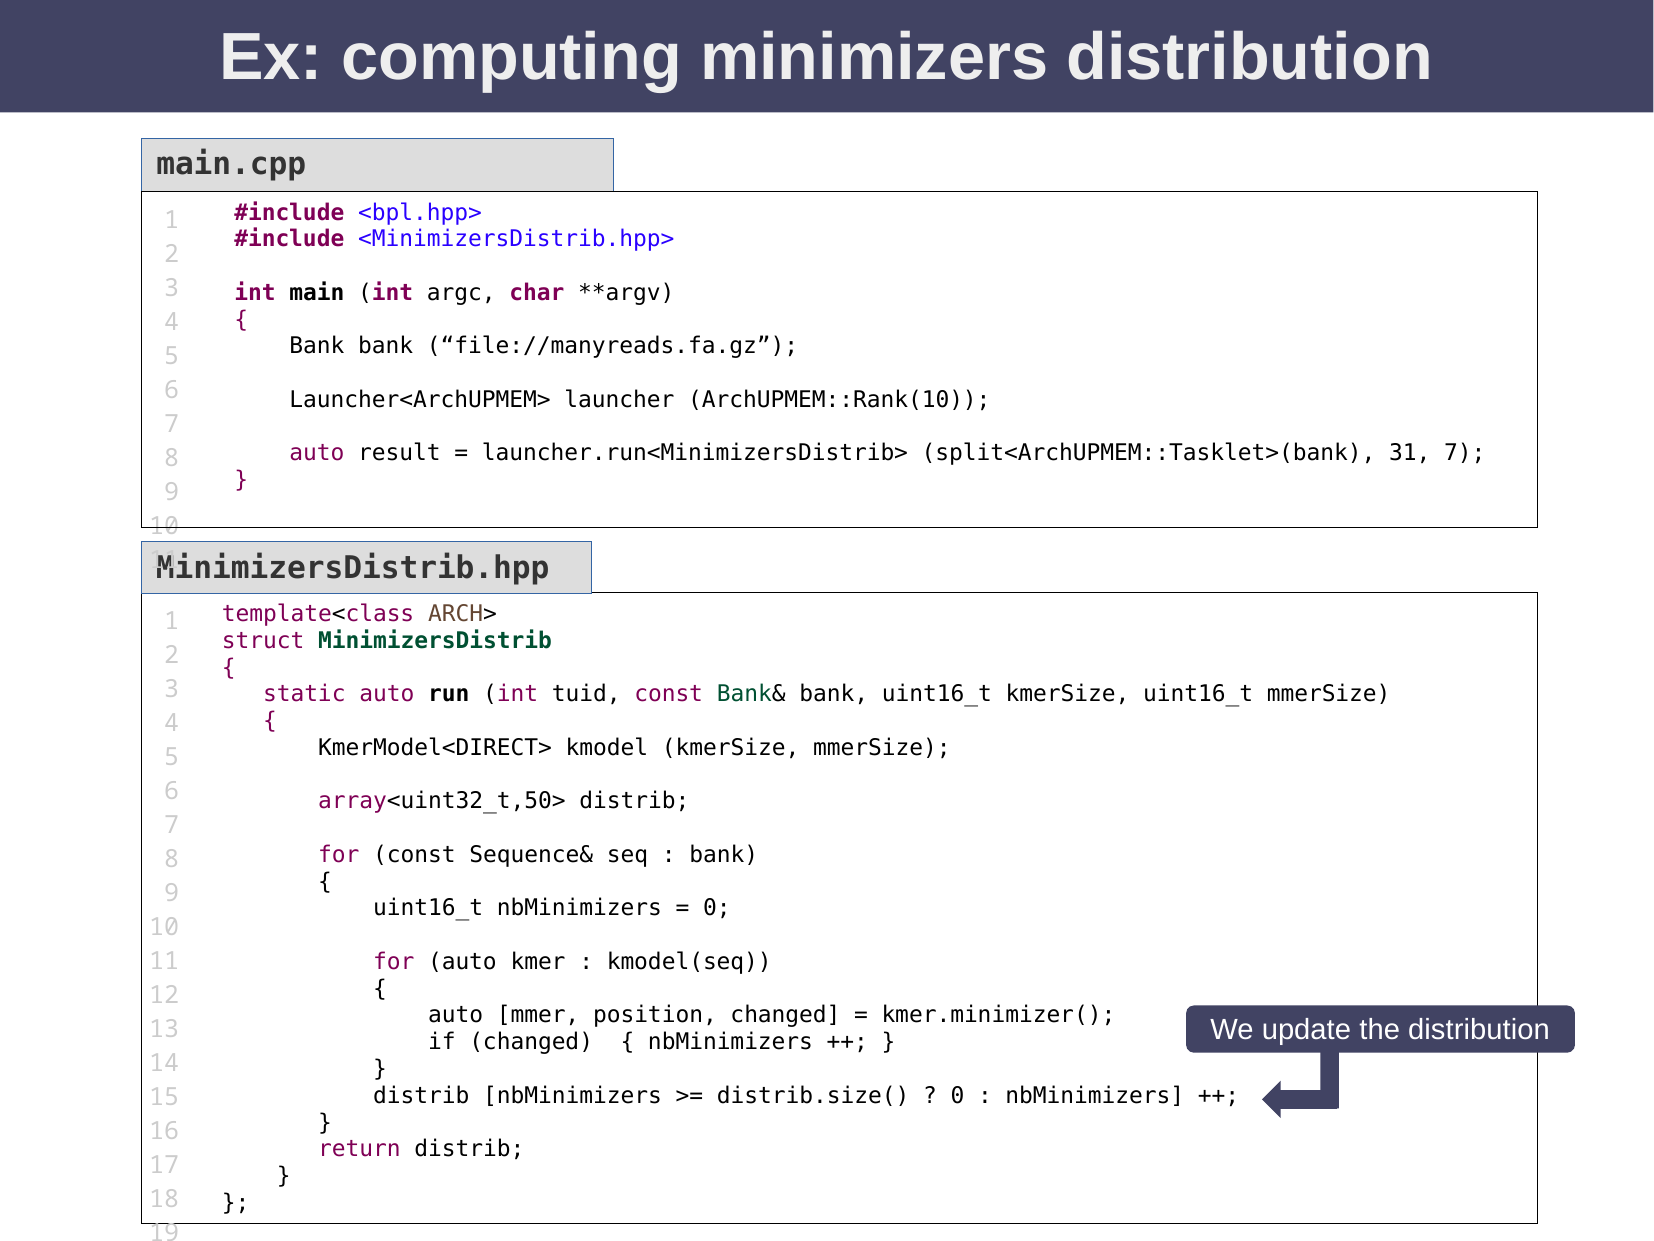

Ex: computing minimizers distribution
main.cpp
#include <bpl.hpp>
#include <MinimizersDistrib.hpp>
int main (int argc, char **argv)
{
 Bank bank (“file://manyreads.fa.gz”);
 Launcher<ArchUPMEM> launcher (ArchUPMEM::Rank(10));
 auto result = launcher.run<MinimizersDistrib> (split<ArchUPMEM::Tasklet>(bank), 31, 7);
}
 1
 2
 3
 4
 5
 6
 7
 8
 9
10
11
MinimizersDistrib.hpp
template<class ARCH>
struct MinimizersDistrib
{
 static auto run (int tuid, const Bank& bank, uint16_t kmerSize, uint16_t mmerSize)
 {
 KmerModel<DIRECT> kmodel (kmerSize, mmerSize);
 array<uint32_t,50> distrib;
 for (const Sequence& seq : bank)
 {
 uint16_t nbMinimizers = 0;
 for (auto kmer : kmodel(seq))
 {
 auto [mmer, position, changed] = kmer.minimizer();
 if (changed) { nbMinimizers ++; }
 }
 distrib [nbMinimizers >= distrib.size() ? 0 : nbMinimizers] ++;
 }
 return distrib;
 }
};
 1
 2
 3
 4
 5
 6
 7
 8
 9
10
11
12
13
14
15
16
17
18
19
20
21
We update the distribution